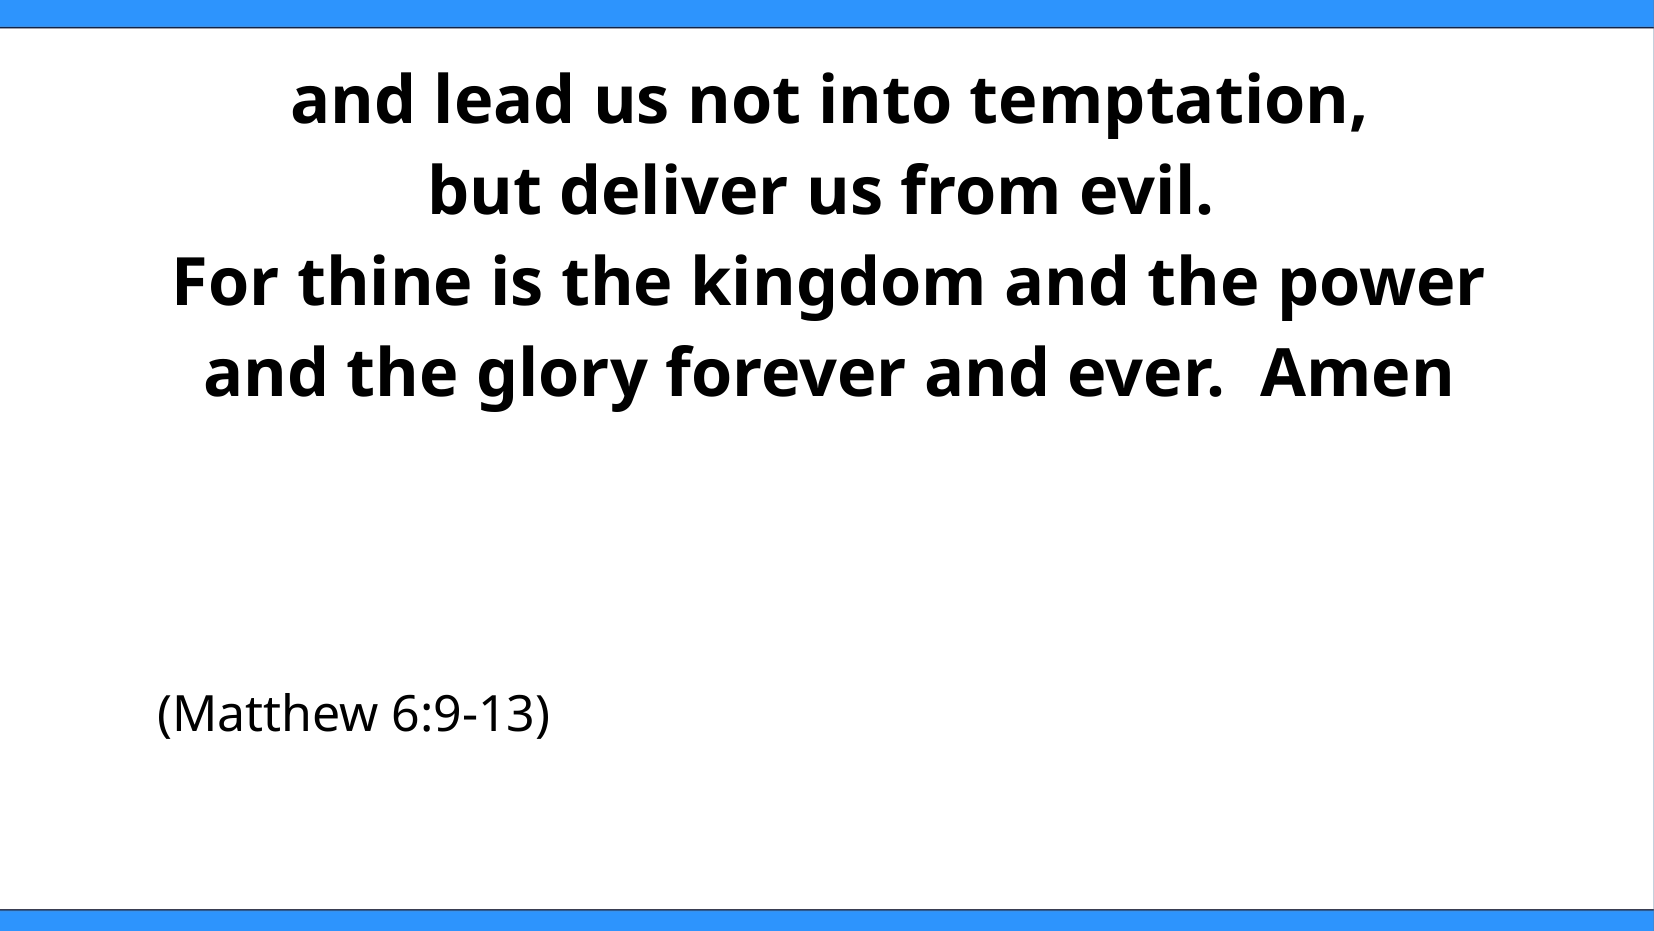

and lead us not into temptation,
but deliver us from evil.
For thine is the kingdom and the power
and the glory forever and ever. Amen
 (Matthew 6:9-13)